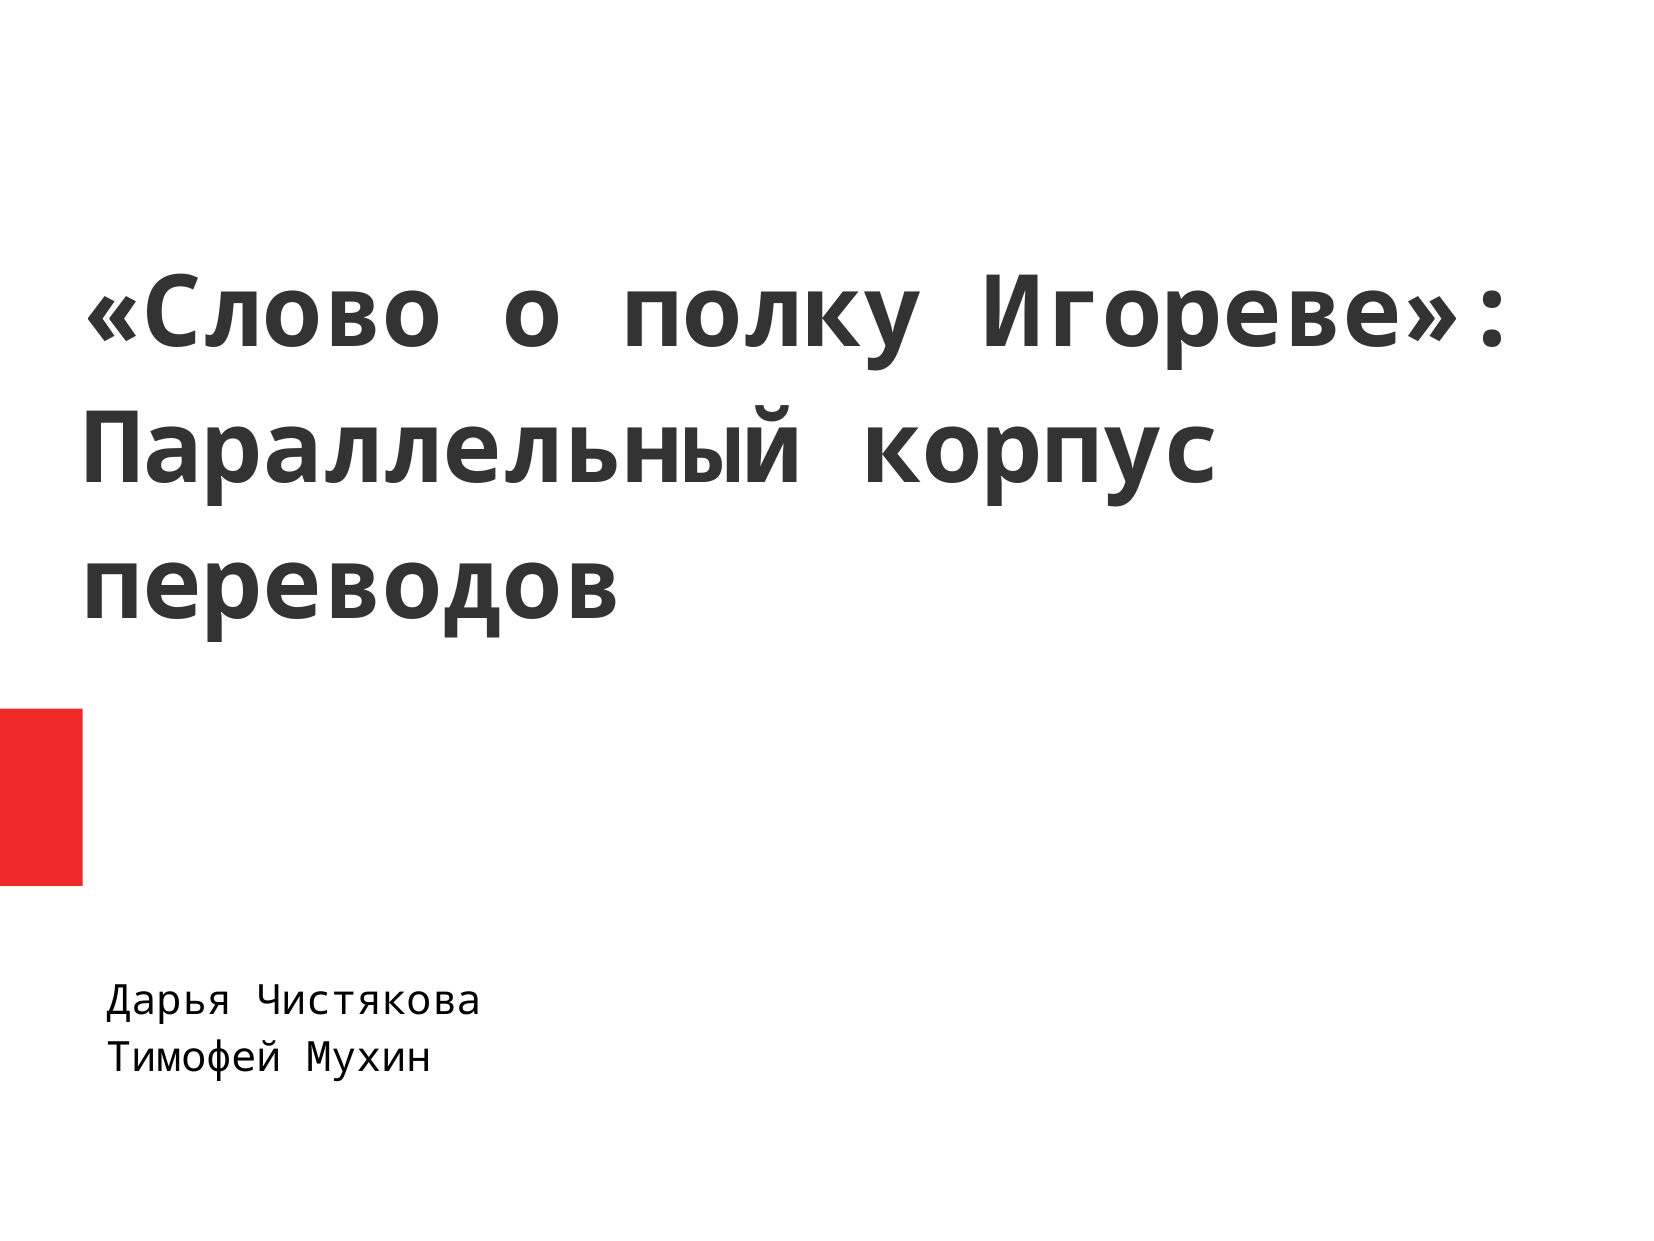

# «Слово о полку Игореве»: Параллельный корпус переводов
Дарья Чистякова
Тимофей Мухин